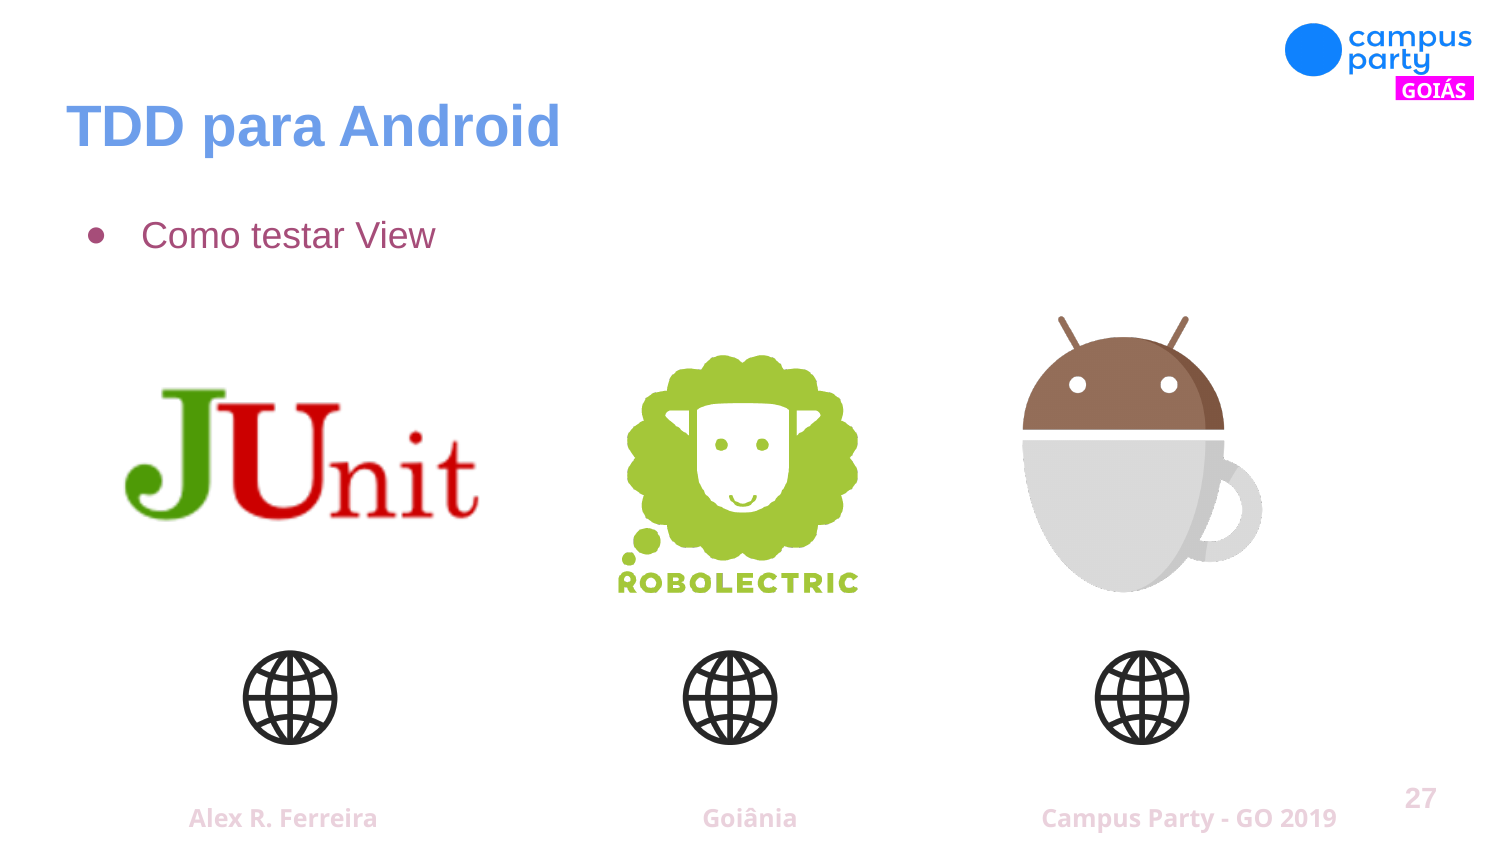

# TDD para Android
Como testar View